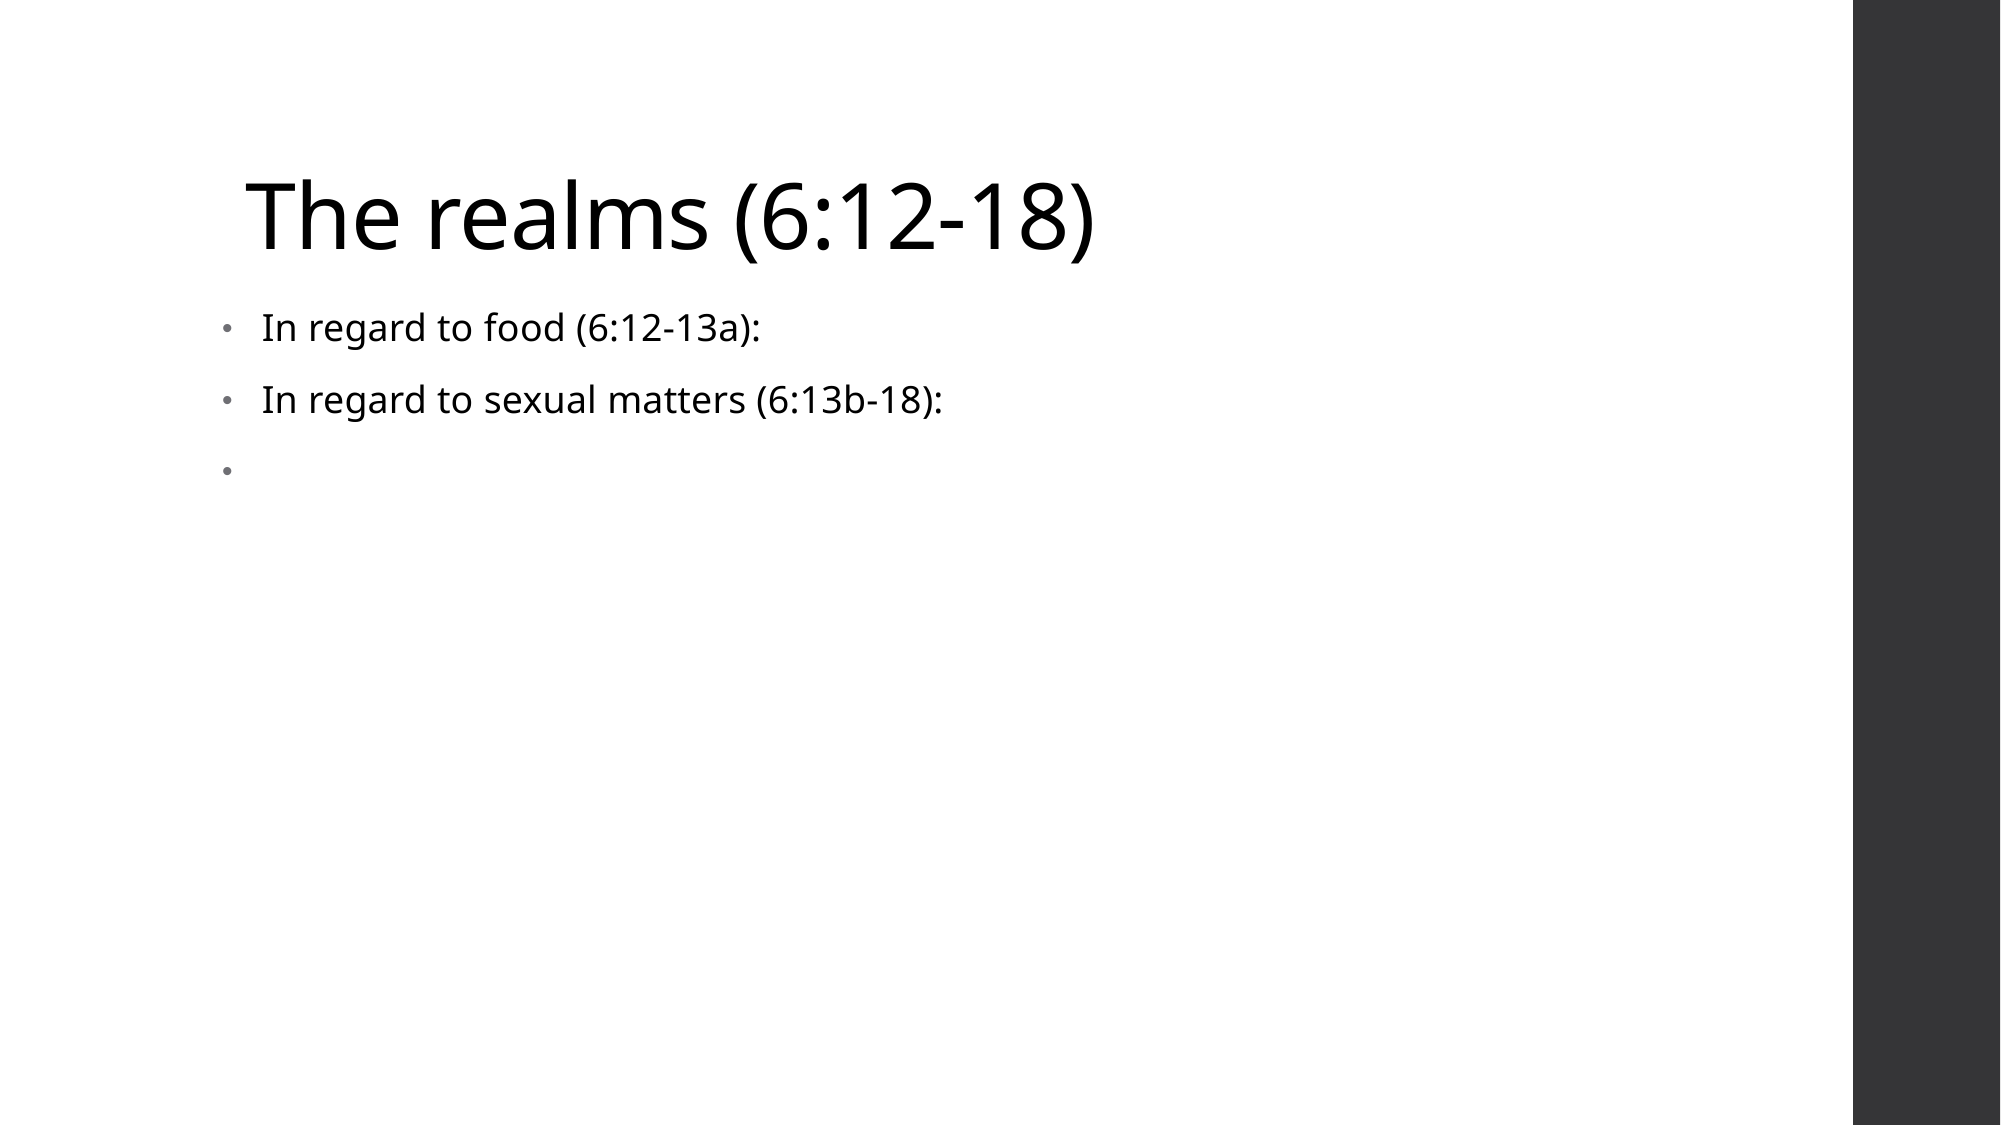

# The realms (6:12-18)
 In regard to food (6:12-13a):
 In regard to sexual matters (6:13b-18):